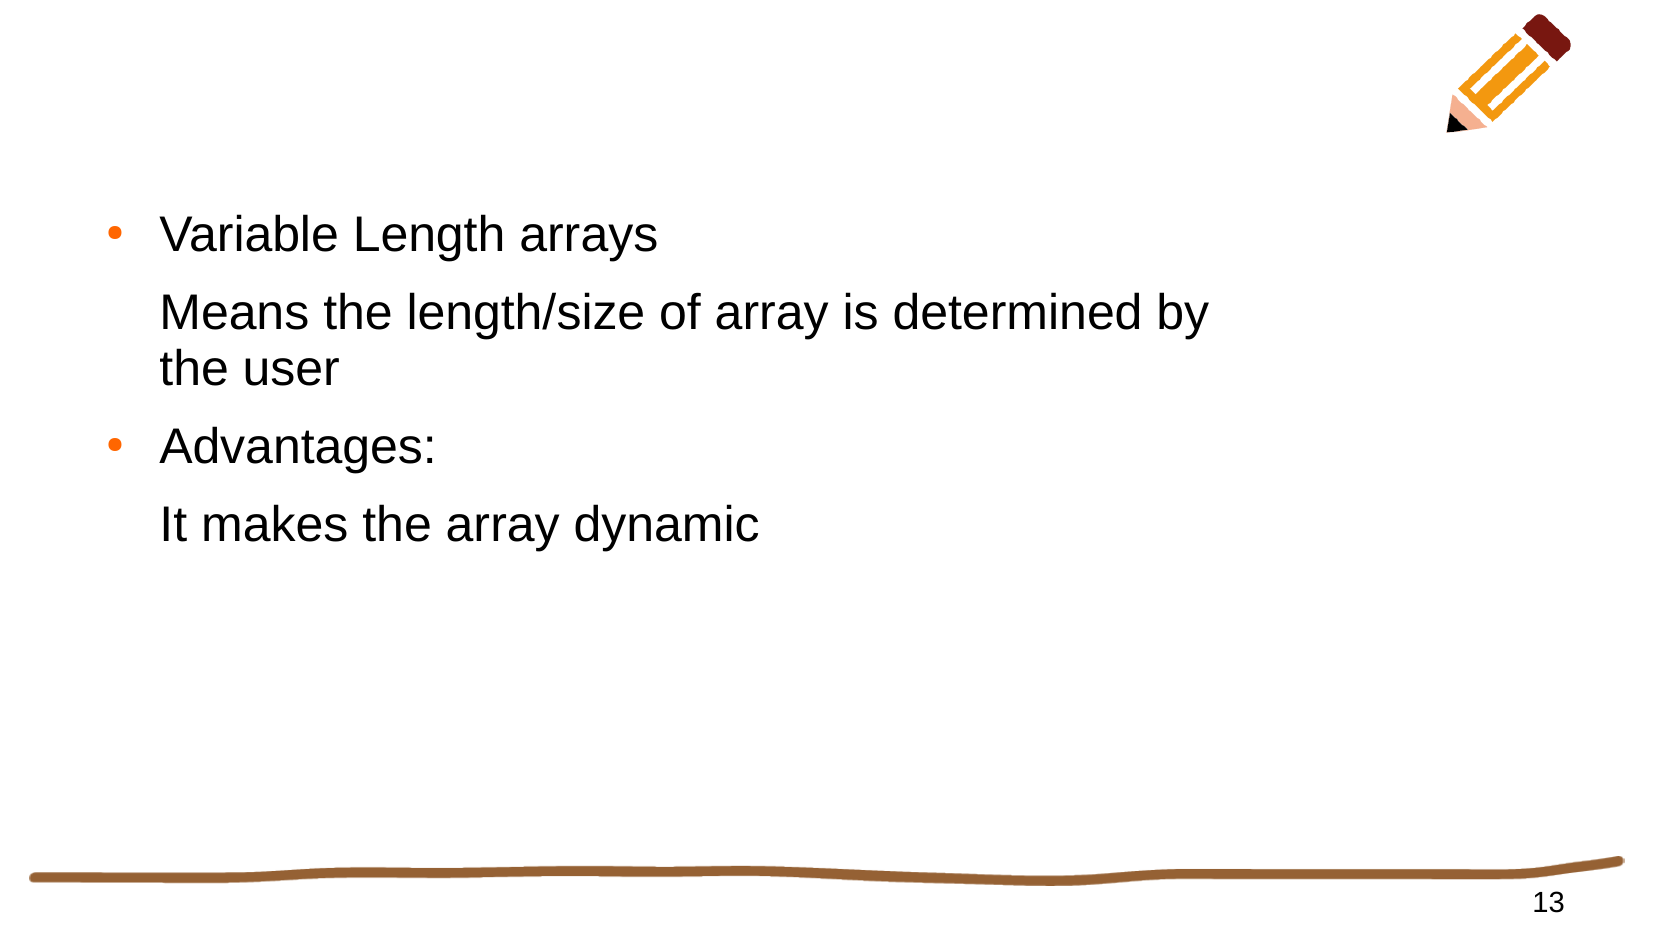

# Variable Length arrays
Means the length/size of array is determined by the user
Advantages:
It makes the array dynamic
13